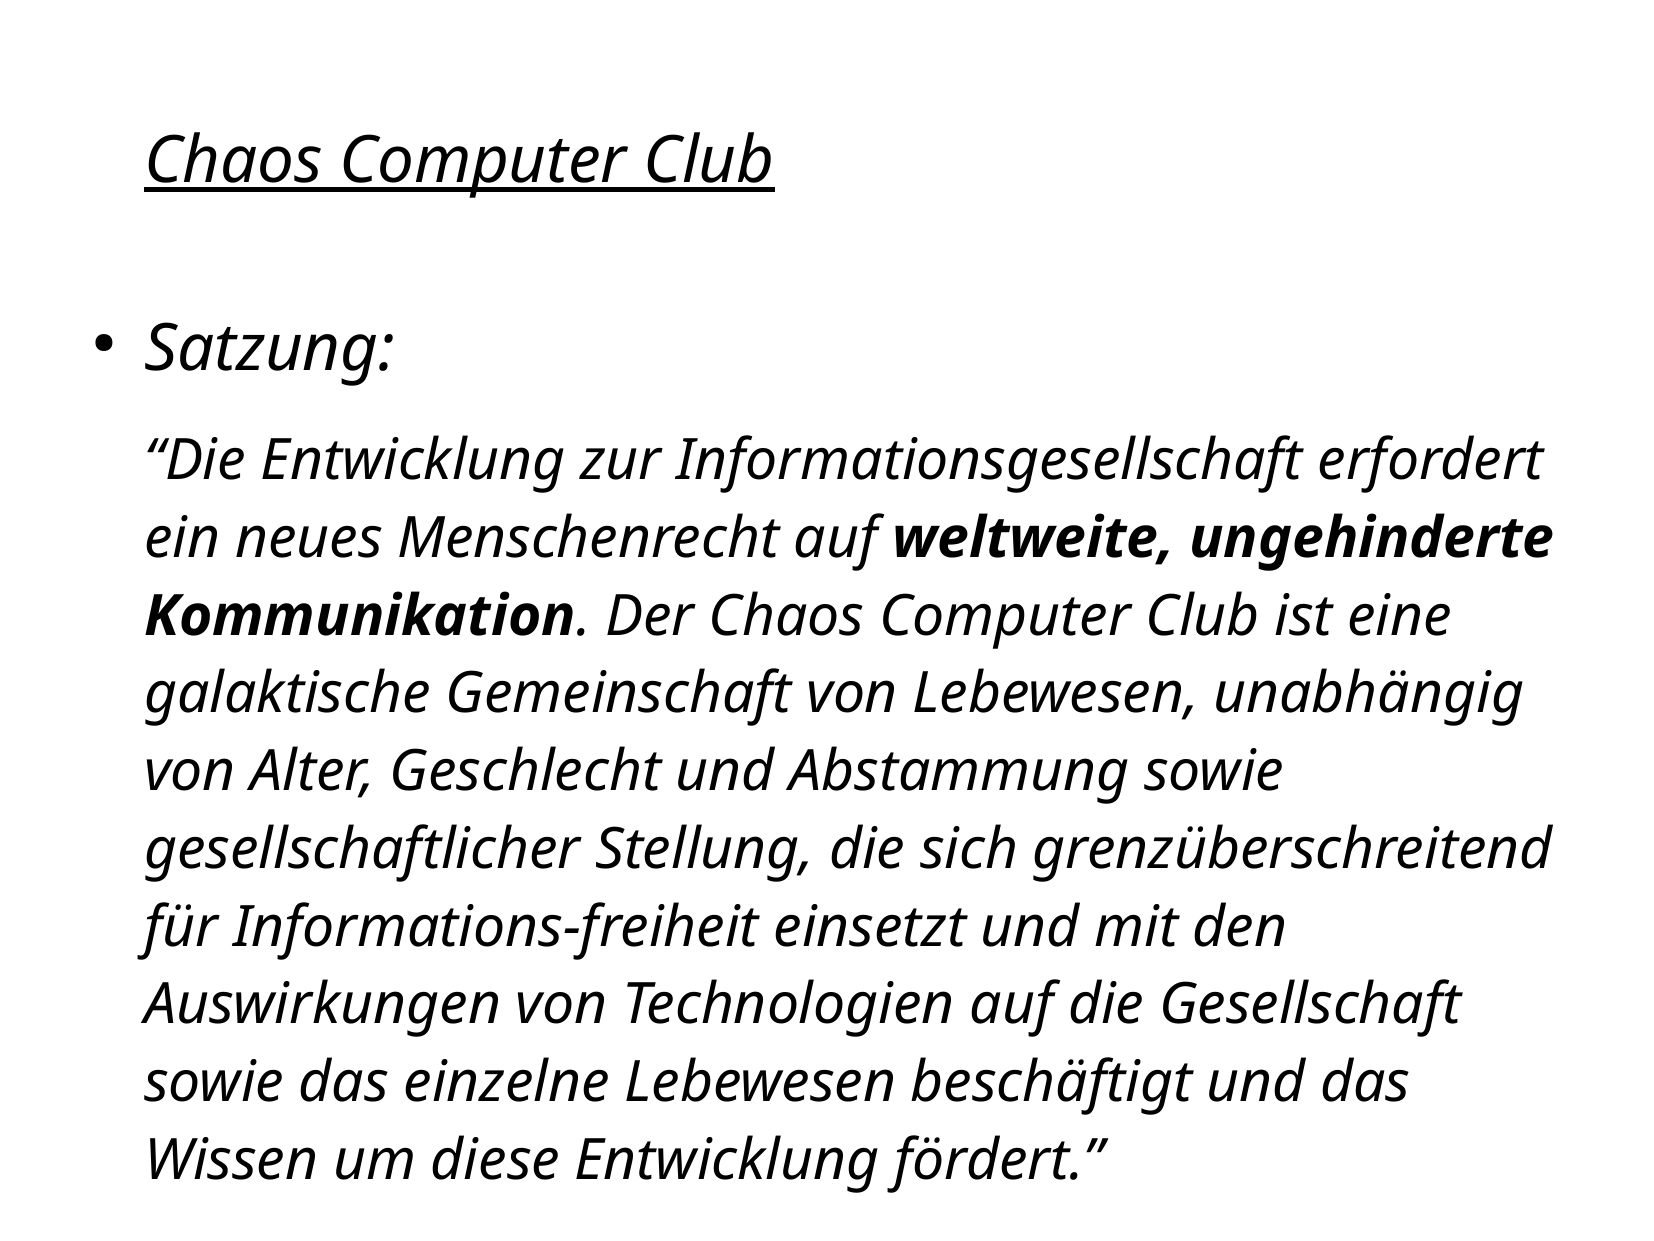

# Chaos Computer Club
Satzung:
“Die Entwicklung zur Informationsgesellschaft erfordert ein neues Menschenrecht auf weltweite, ungehinderte Kommunikation. Der Chaos Computer Club ist eine galaktische Gemeinschaft von Lebewesen, unabhängig von Alter, Geschlecht und Abstammung sowie gesellschaftlicher Stellung, die sich grenzüberschreitend für Informations-freiheit einsetzt und mit den Auswirkungen von Technologien auf die Gesellschaft sowie das einzelne Lebewesen beschäftigt und das Wissen um diese Entwicklung fördert.”